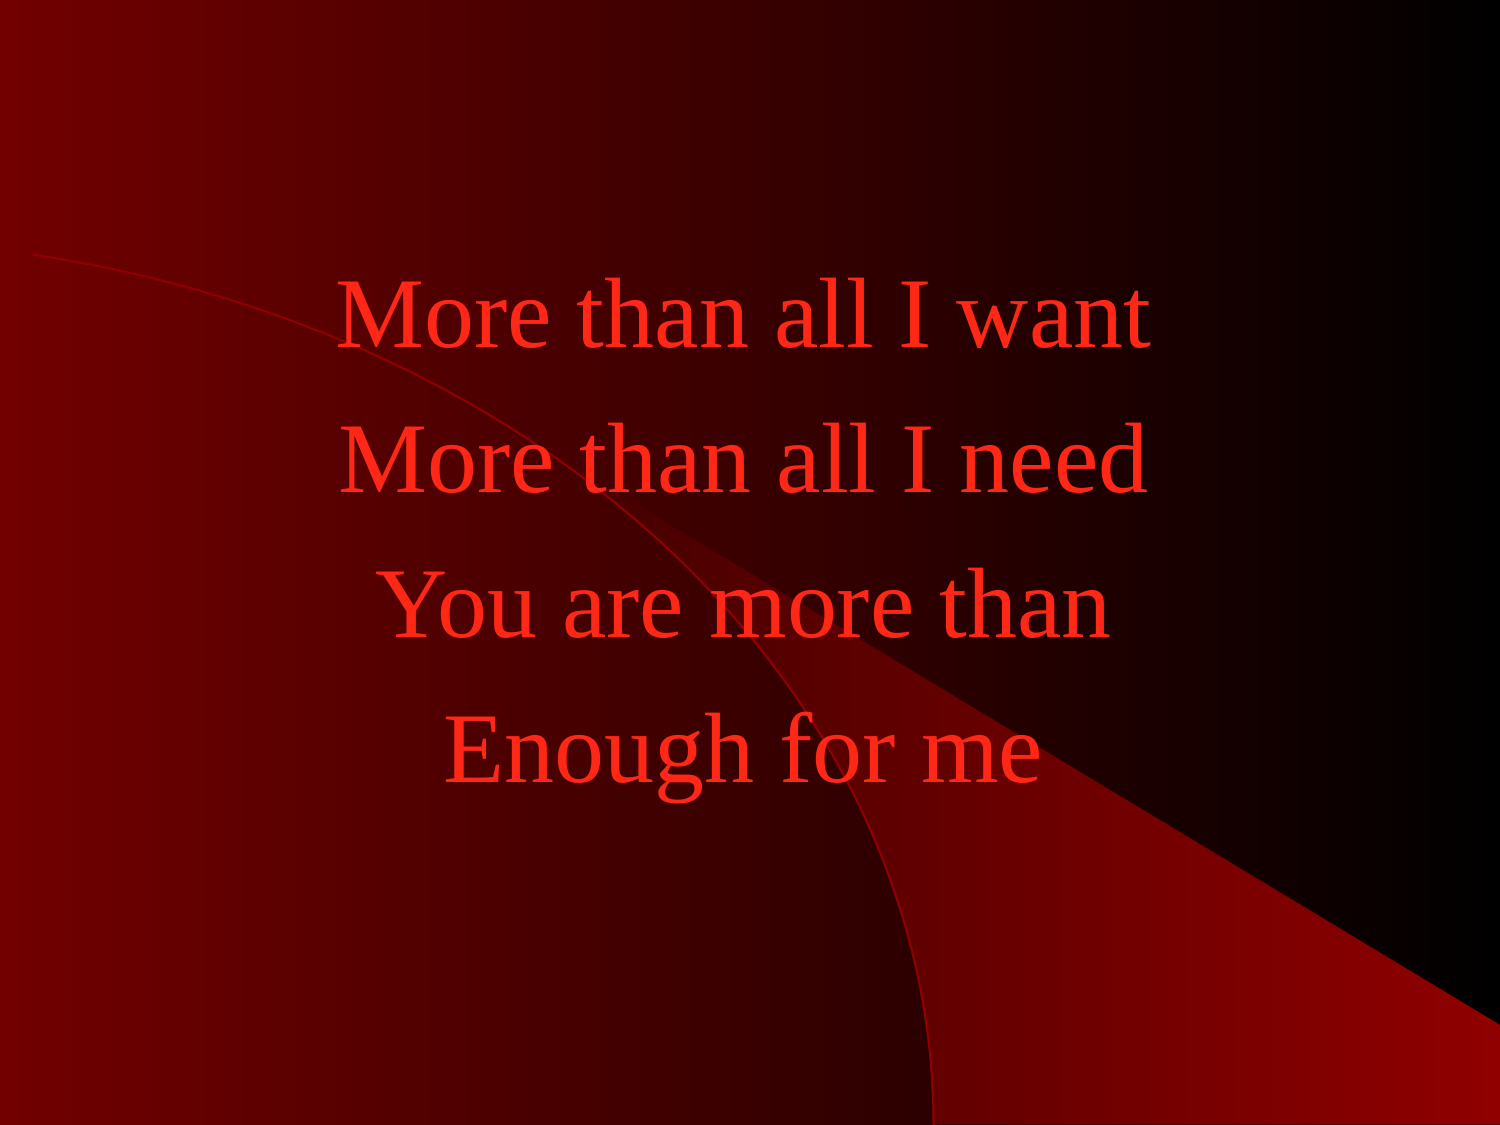

# More than all I want
More than all I need
You are more than
Enough for me